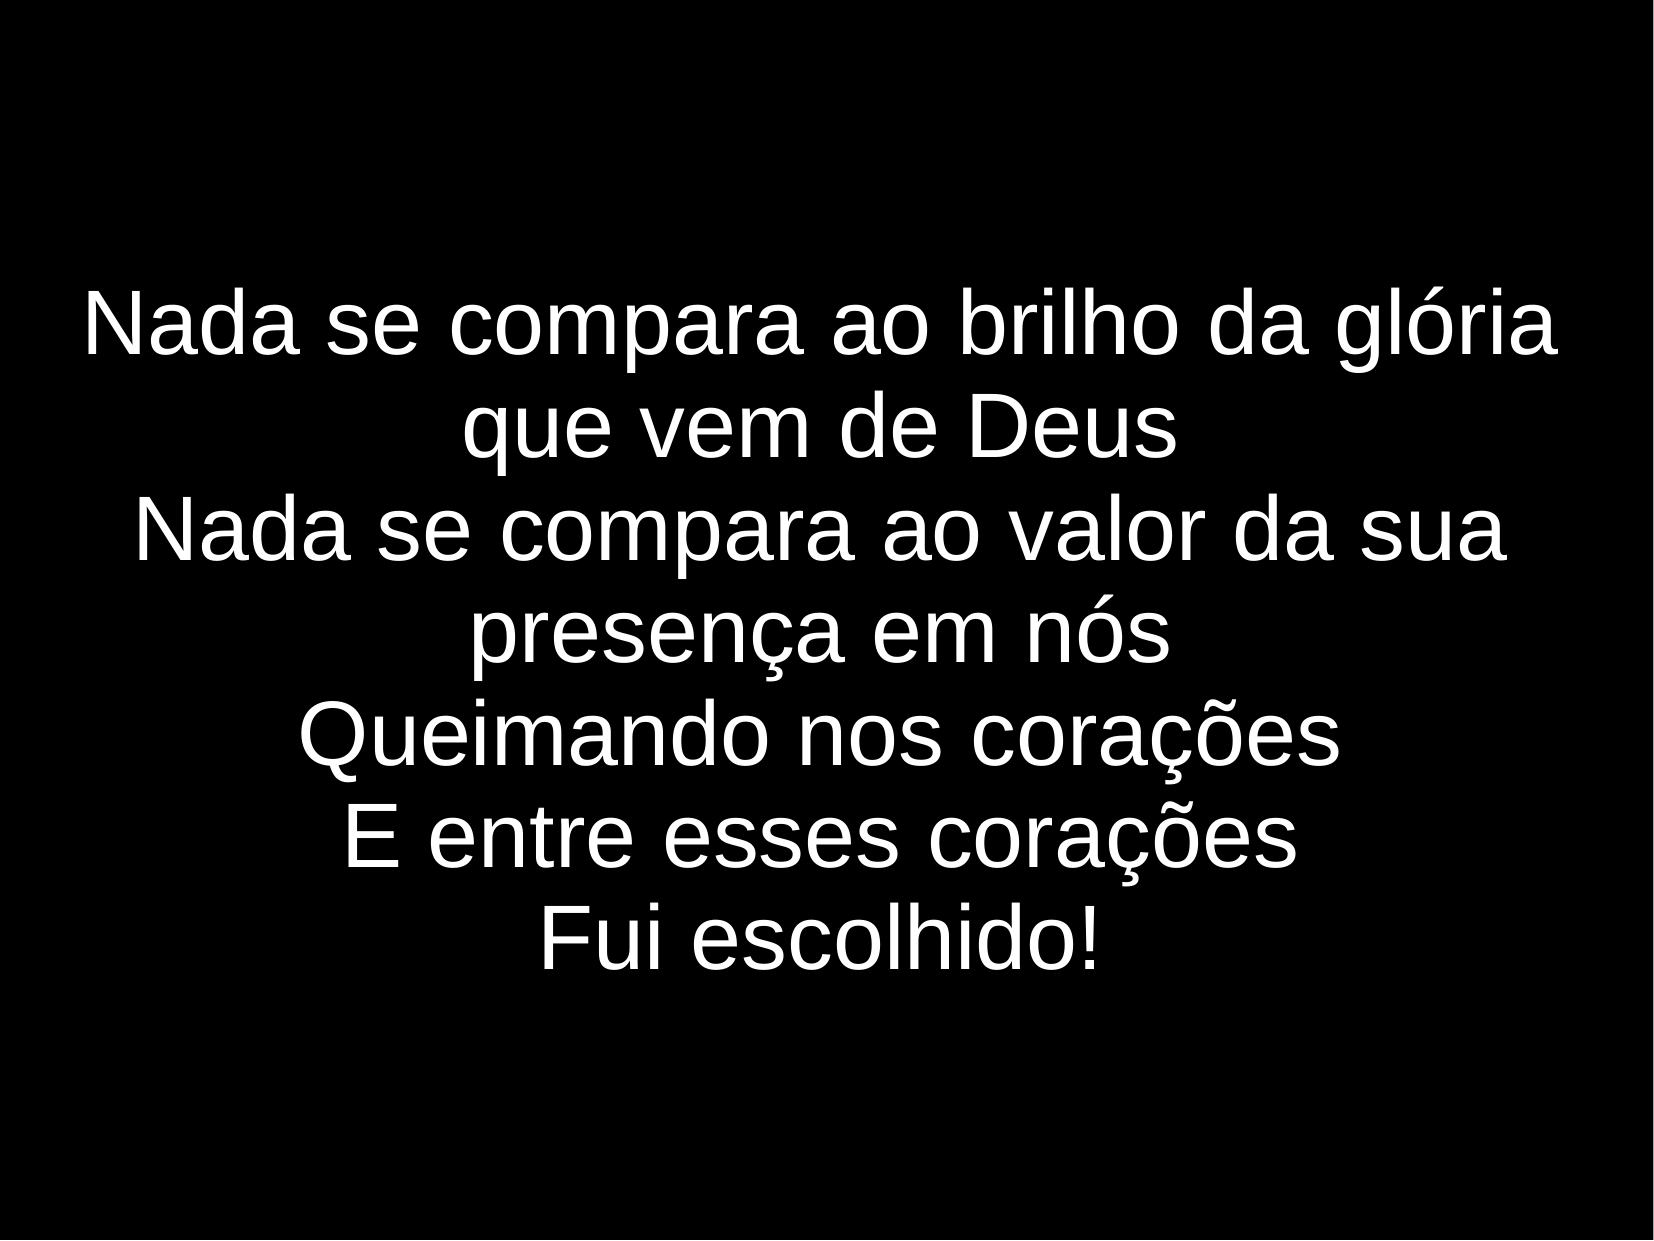

# Nada se compara ao brilho da glória que vem de Deus
Nada se compara ao valor da sua presença em nós
Queimando nos corações
E entre esses corações
Fui escolhido!